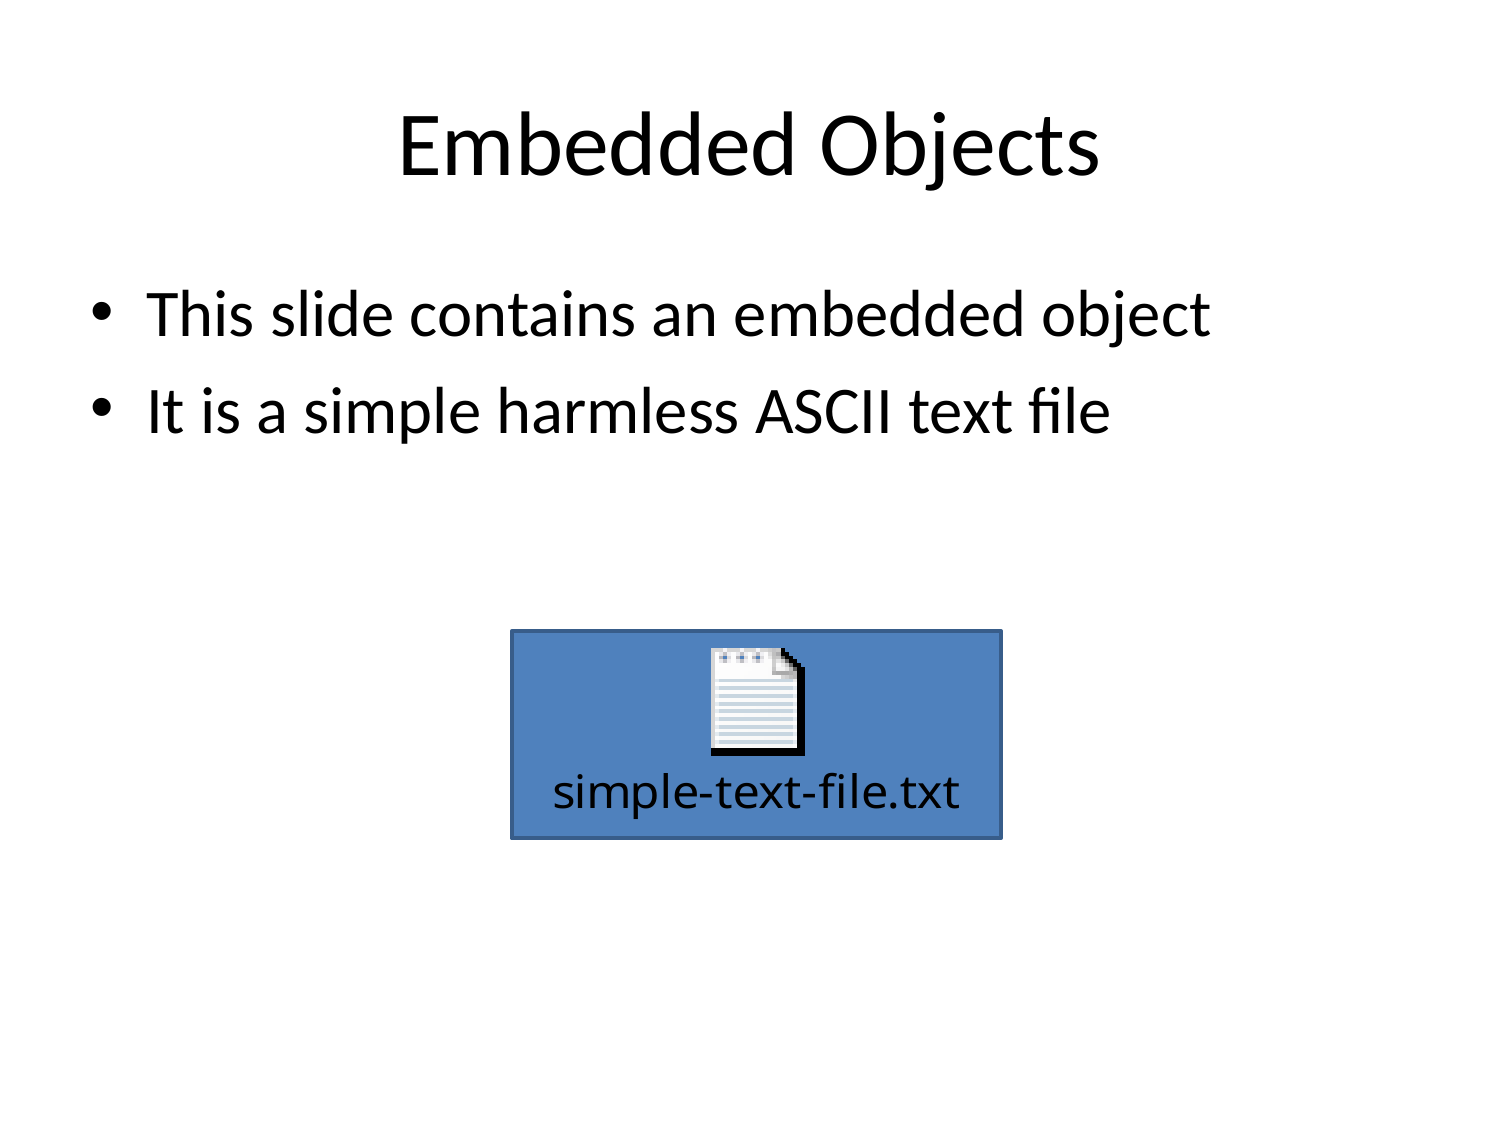

# Embedded Objects
This slide contains an embedded object
It is a simple harmless ASCII text file